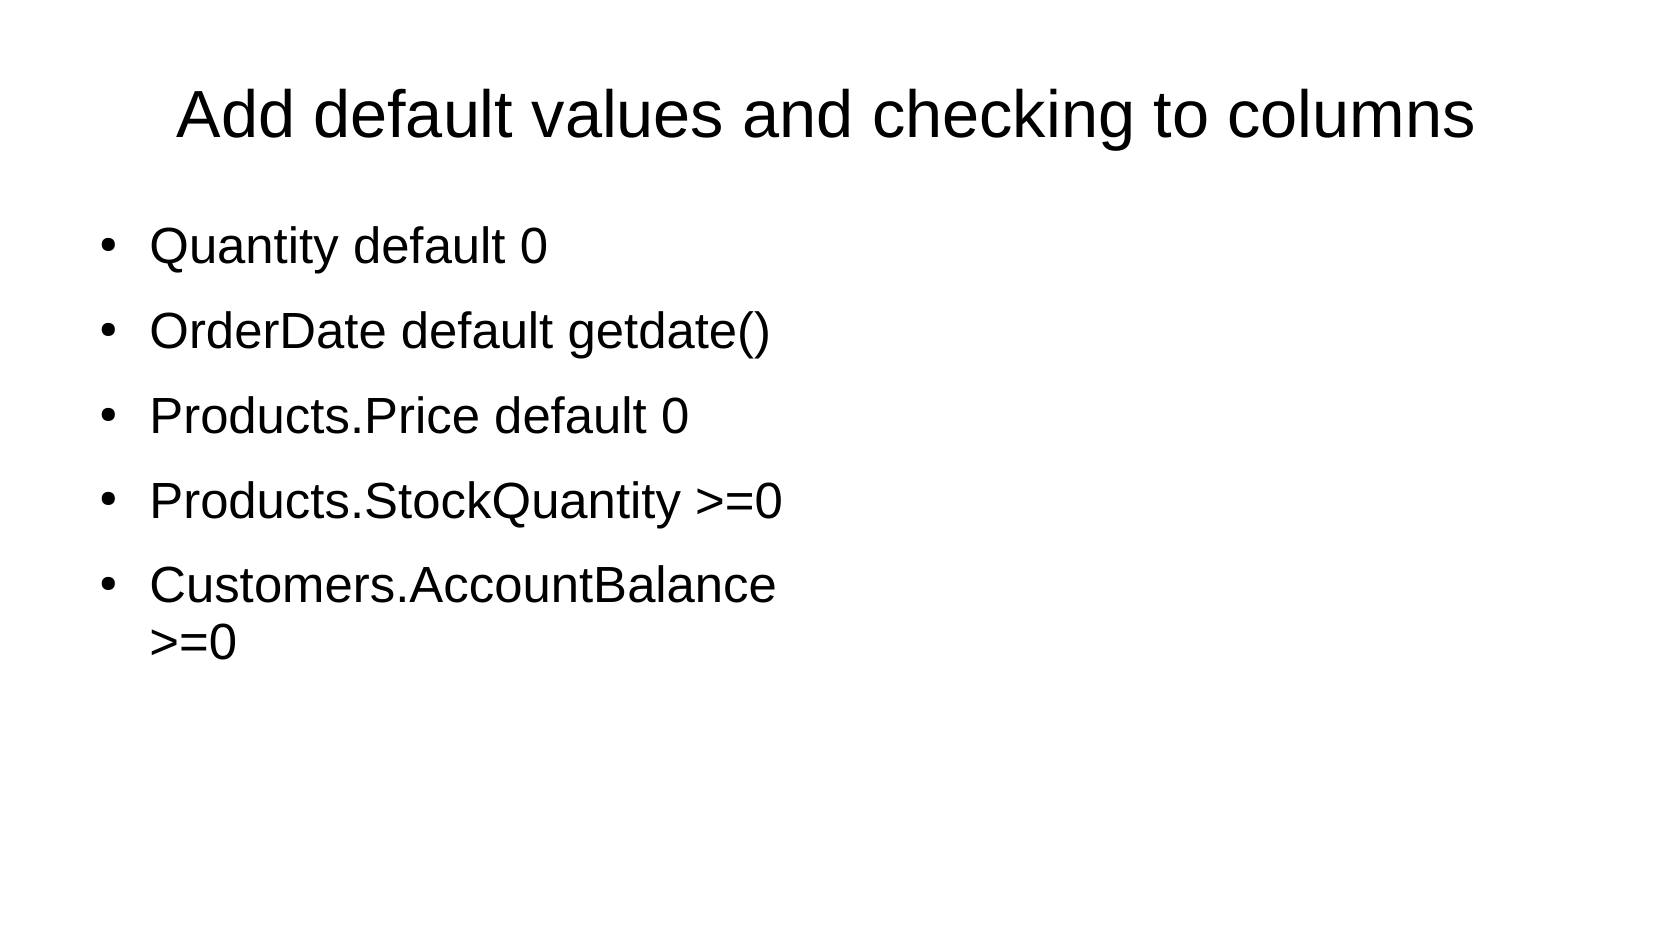

# Add default values and checking to columns
Quantity default 0
OrderDate default getdate()
Products.Price default 0
Products.StockQuantity >=0
Customers.AccountBalance >=0